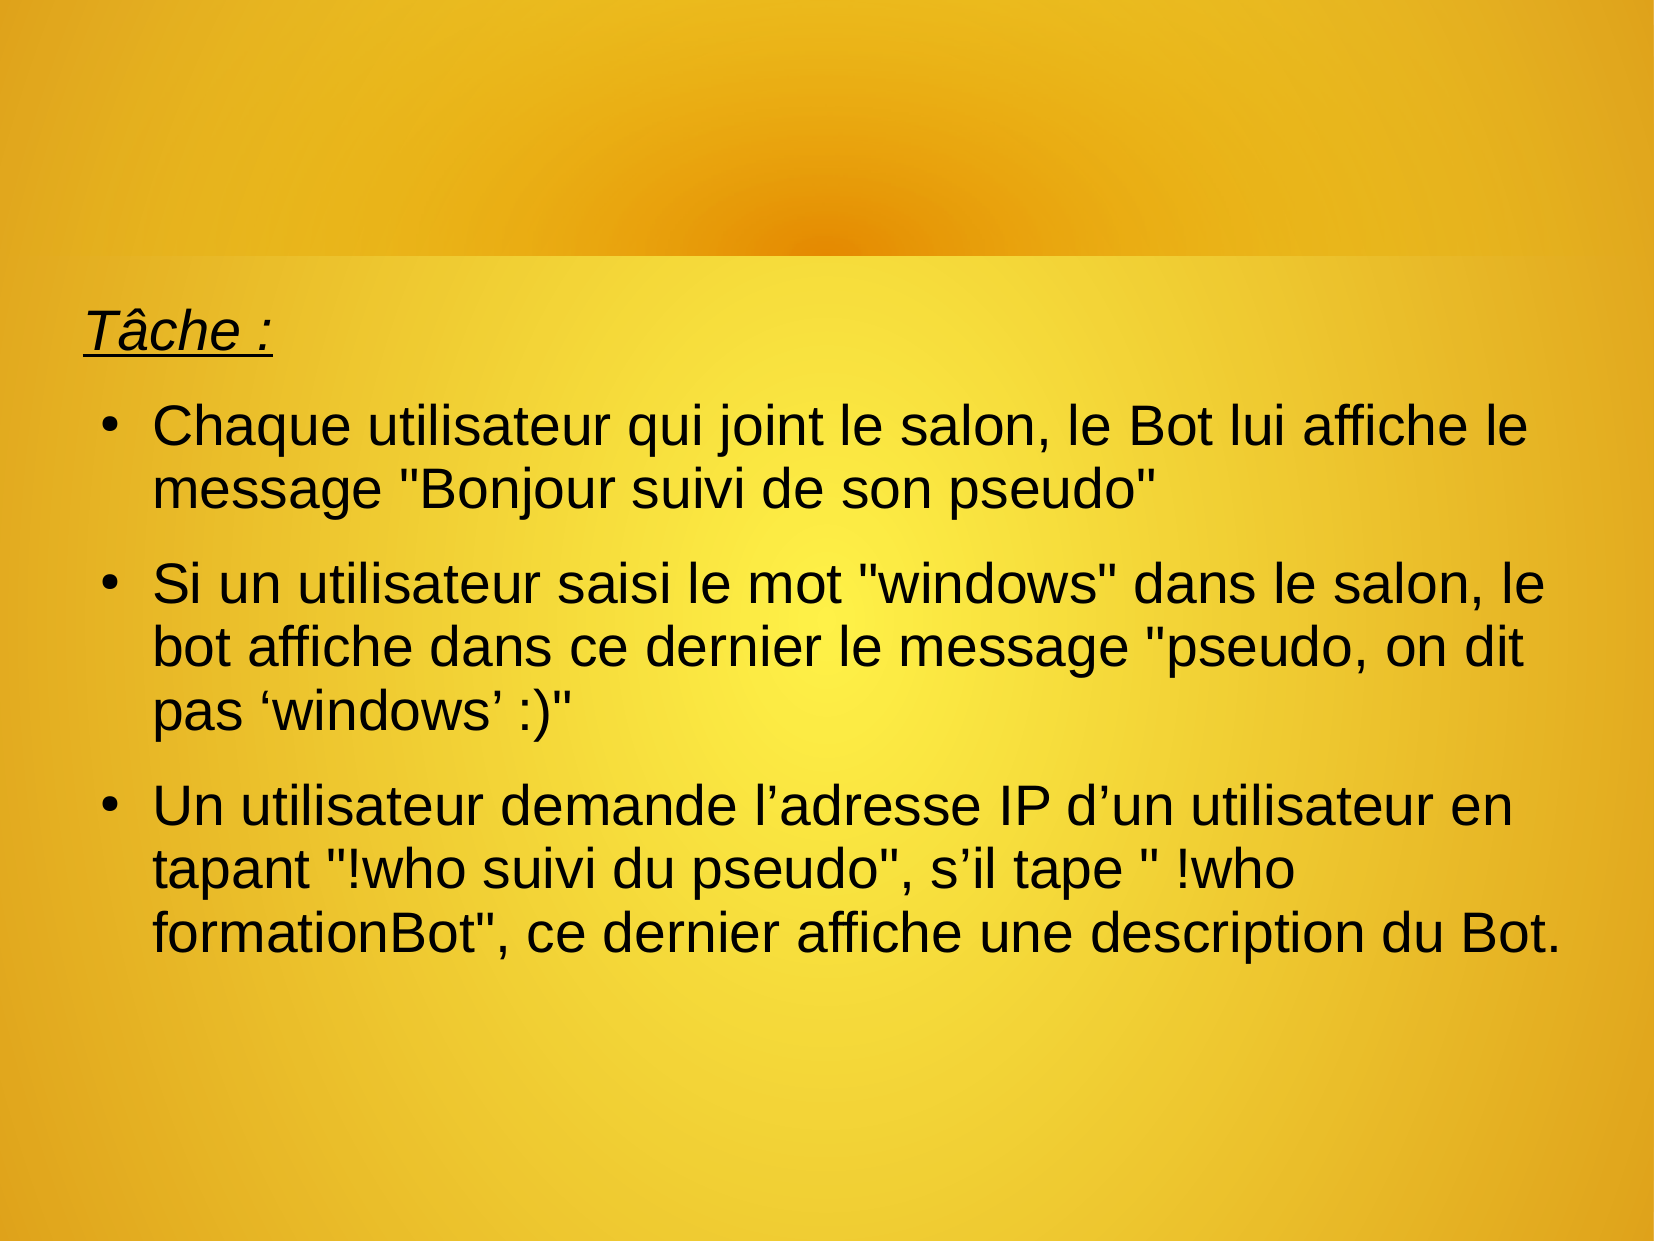

#
Tâche :
Chaque utilisateur qui joint le salon, le Bot lui affiche le message "Bonjour suivi de son pseudo"
Si un utilisateur saisi le mot "windows" dans le salon, le bot affiche dans ce dernier le message "pseudo, on dit pas ‘windows’ :)"
Un utilisateur demande l’adresse IP d’un utilisateur en tapant "!who suivi du pseudo", s’il tape " !who formationBot", ce dernier affiche une description du Bot.